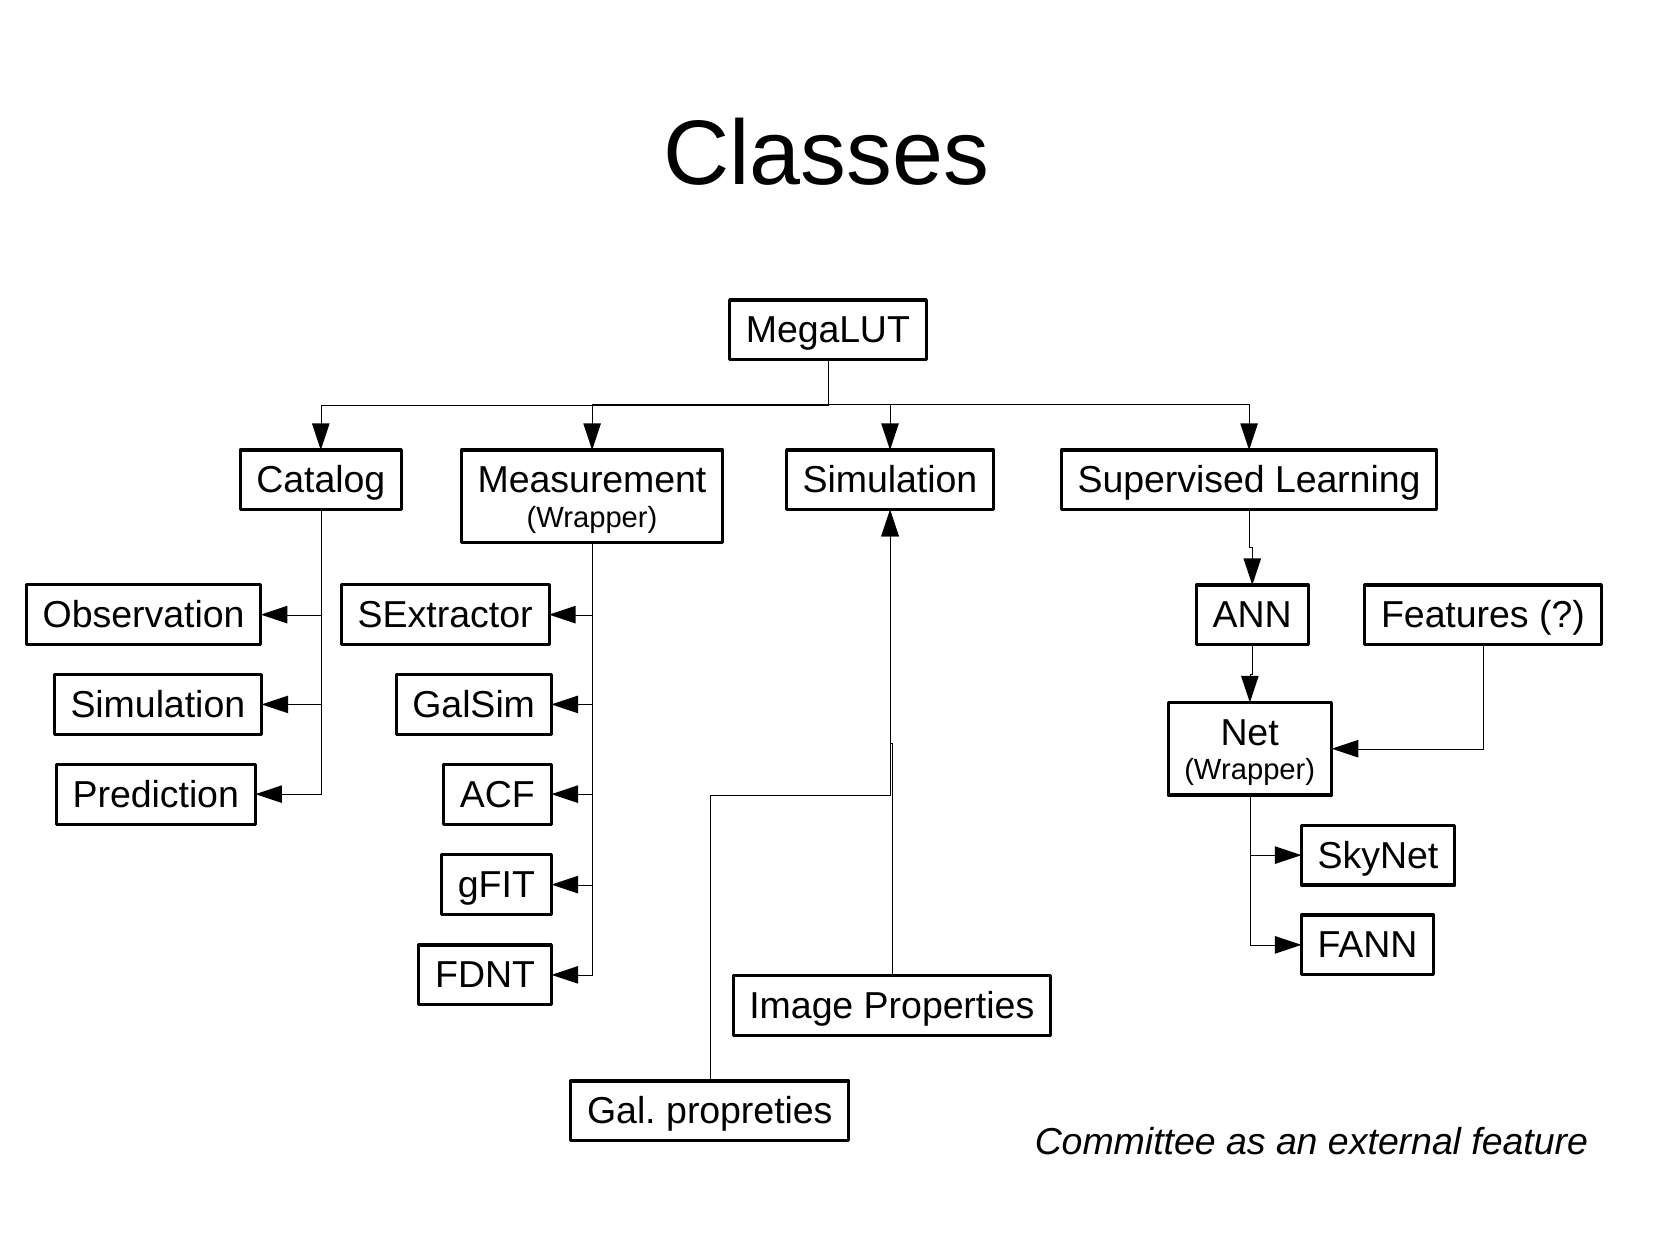

# Classes
MegaLUT
Catalog
Measurement
(Wrapper)
Simulation
Supervised Learning
Observation
SExtractor
ANN
Features (?)
Simulation
GalSim
Net
(Wrapper)
Prediction
ACF
SkyNet
gFIT
FANN
FDNT
Image Properties
Gal. propreties
Committee as an external feature